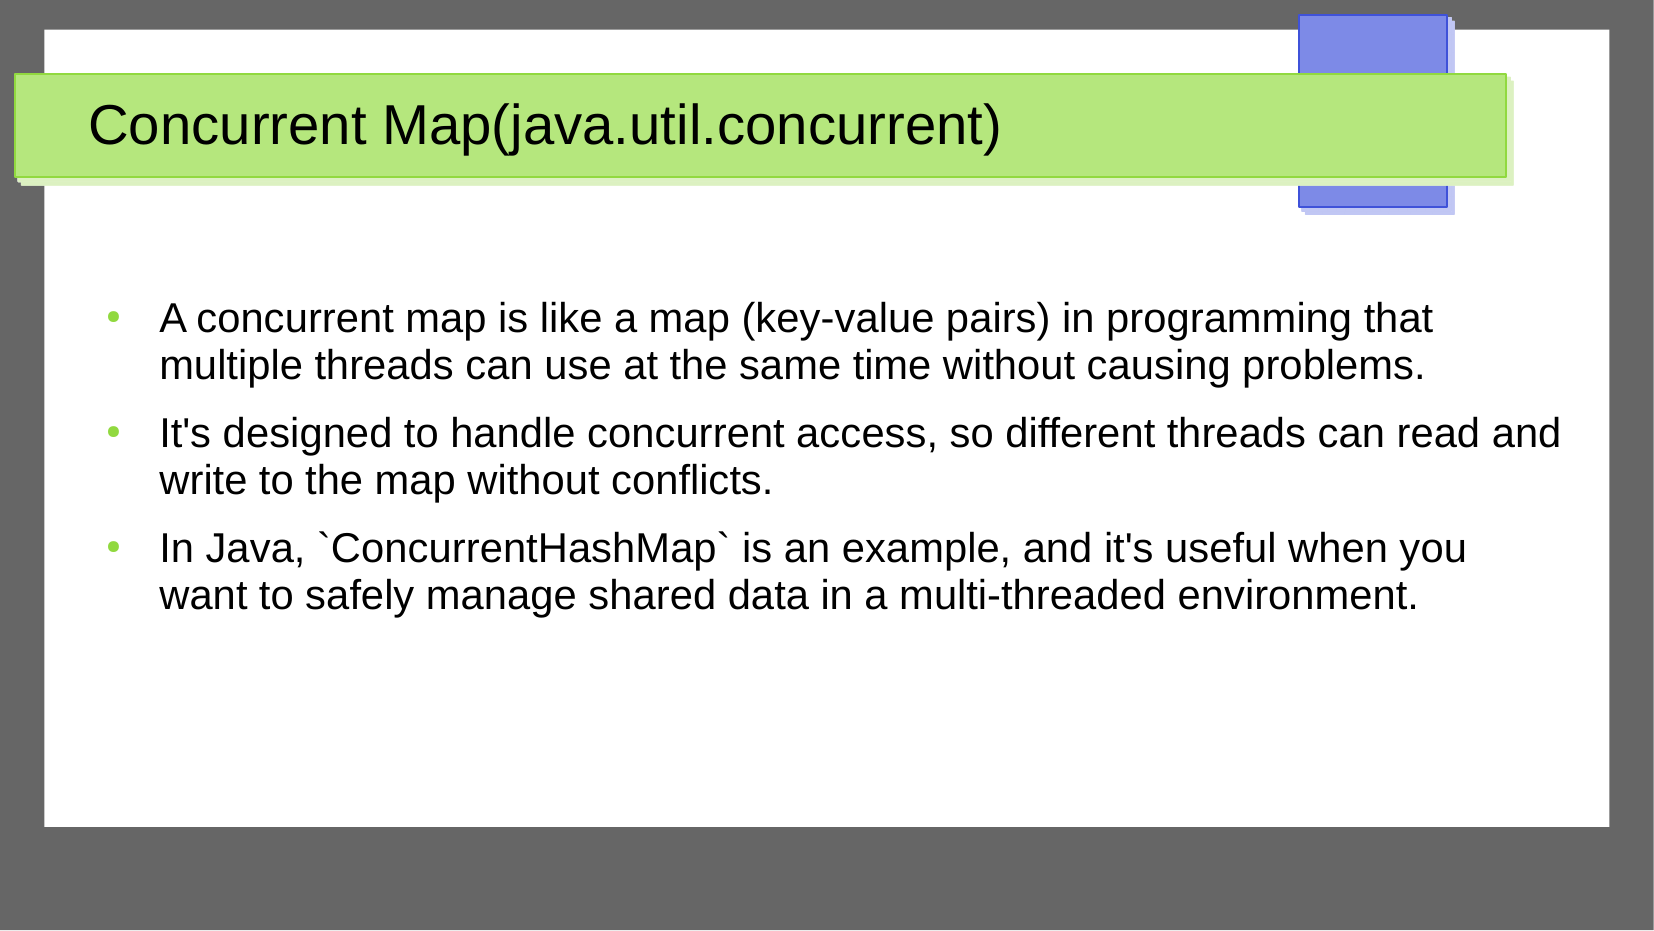

# Concurrent Map(java.util.concurrent)
A concurrent map is like a map (key-value pairs) in programming that multiple threads can use at the same time without causing problems.
It's designed to handle concurrent access, so different threads can read and write to the map without conflicts.
In Java, `ConcurrentHashMap` is an example, and it's useful when you want to safely manage shared data in a multi-threaded environment.